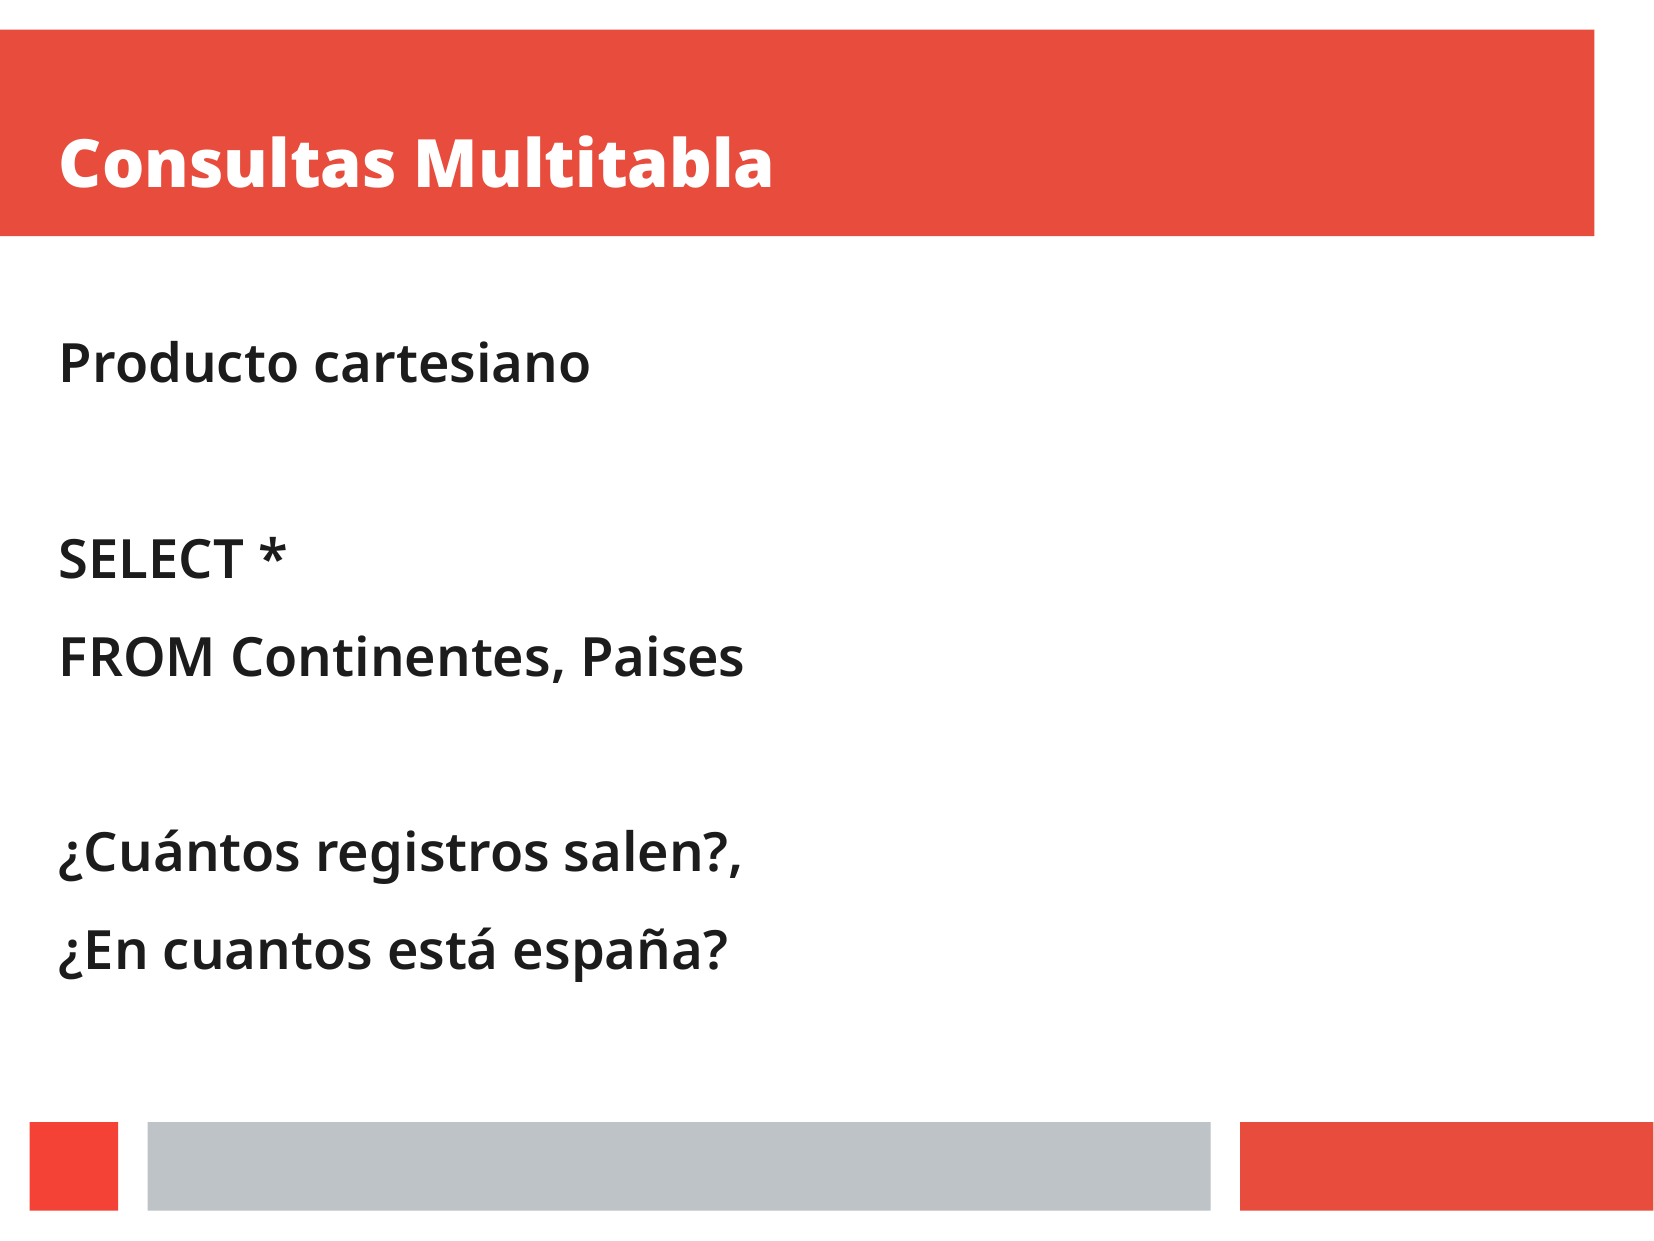

# Consultas Multitabla
Producto cartesiano
SELECT *
FROM Continentes, Paises
¿Cuántos registros salen?,
¿En cuantos está españa?